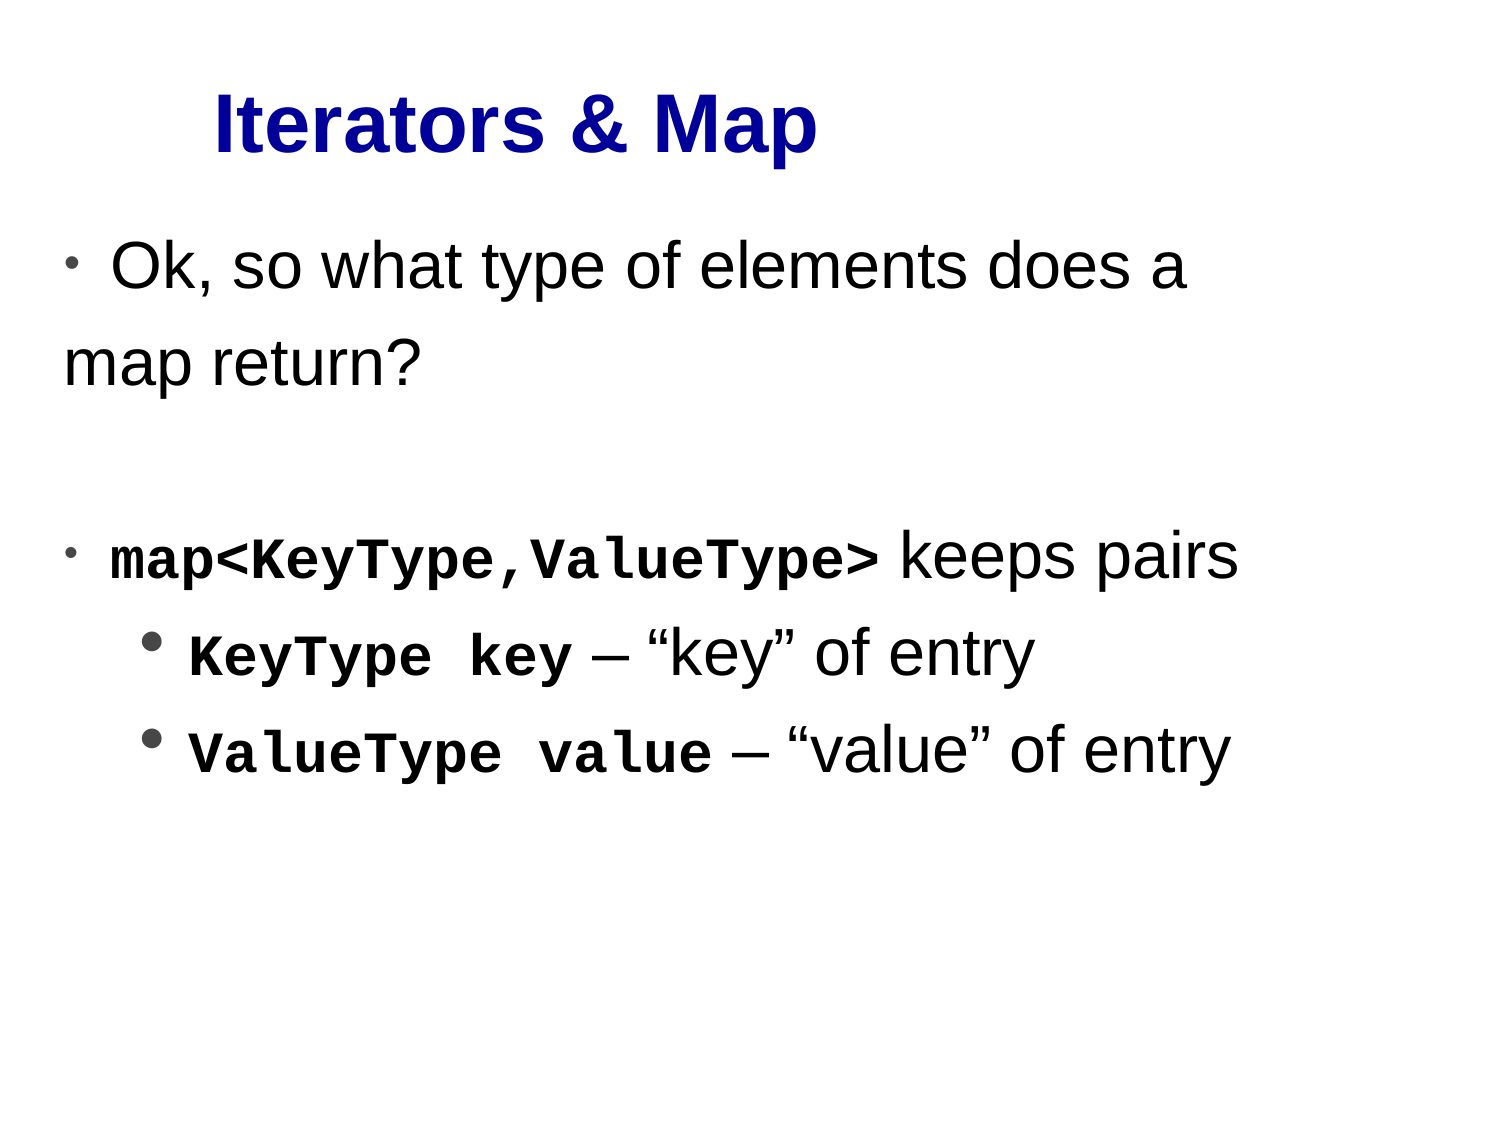

# Iterators & Map
Ok, so what type of elements does a
map return?
map<KeyType,ValueType> keeps pairs
KeyType key – “key” of entry
ValueType value – “value” of entry